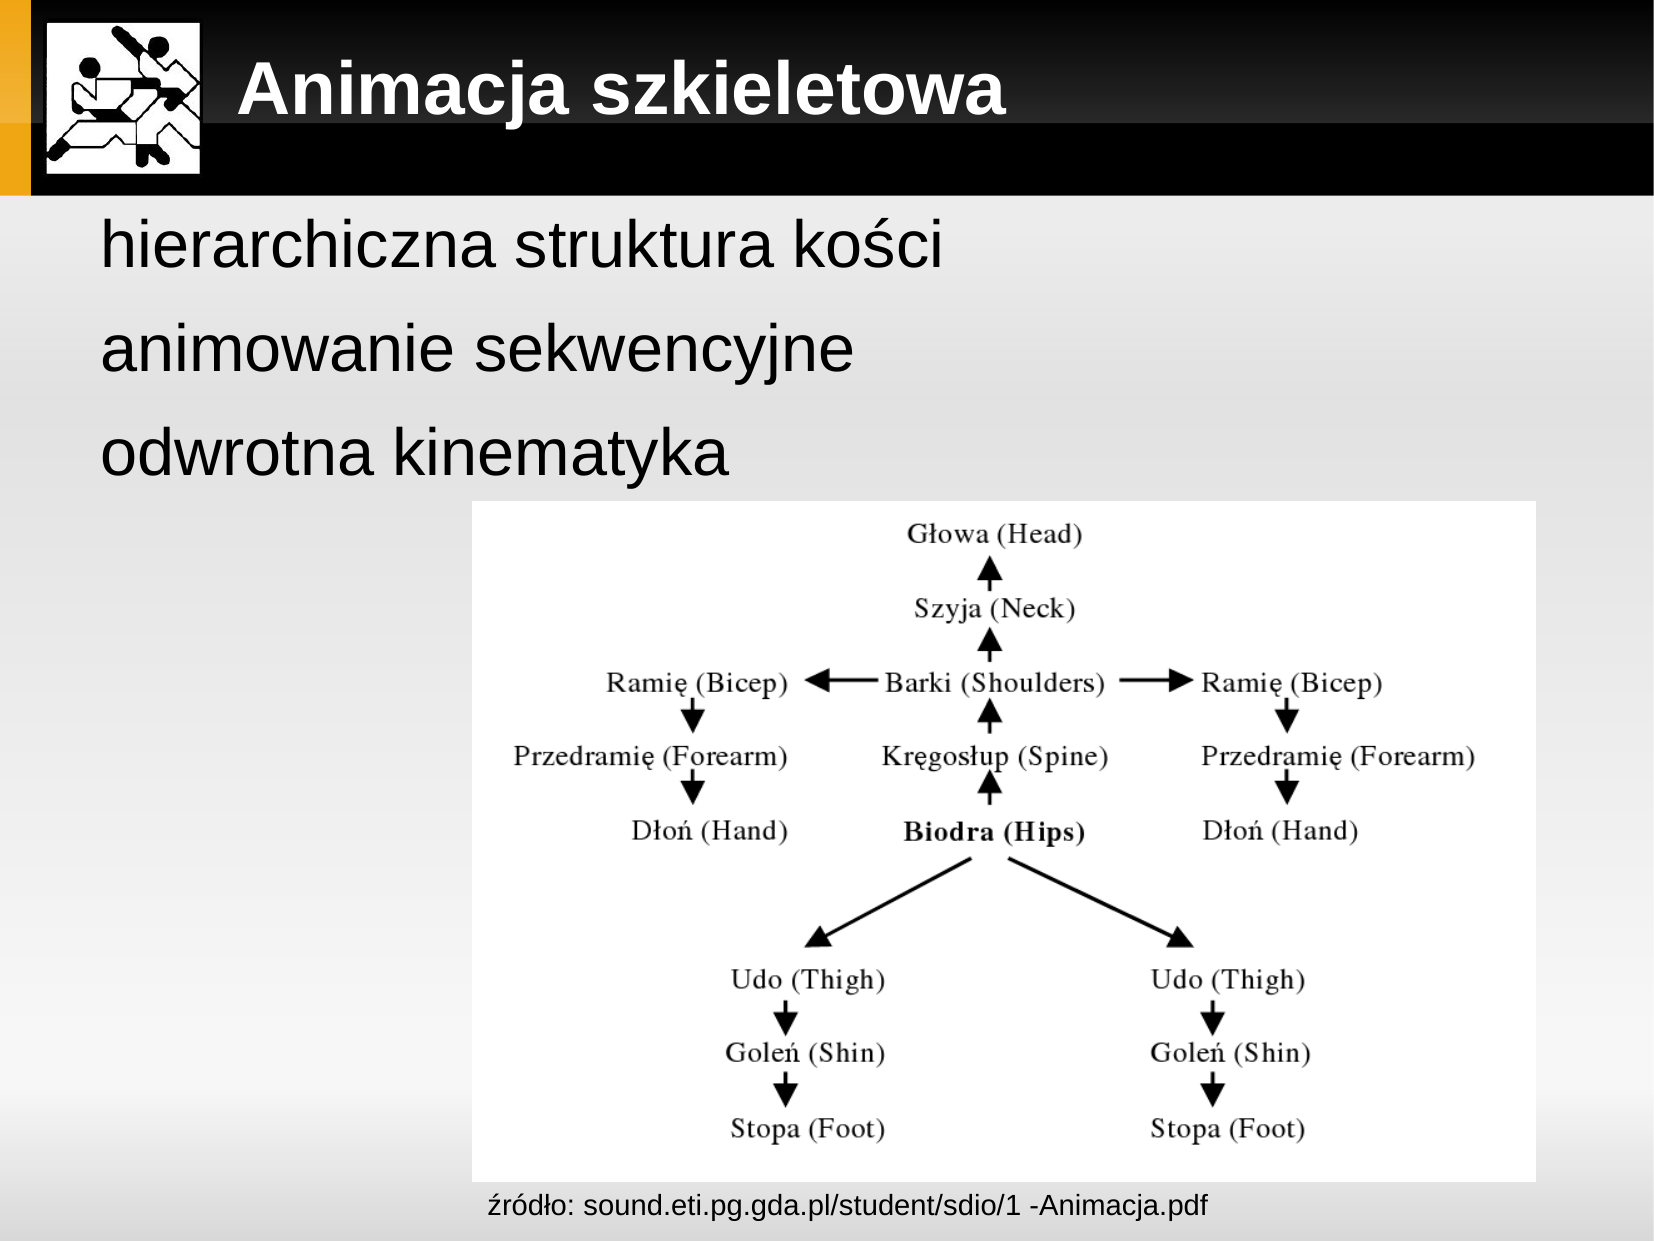

# Animacja szkieletowa
hierarchiczna struktura kości
animowanie sekwencyjne
odwrotna kinematyka
źródło: sound.eti.pg.gda.pl/student/sdio/1 -Animacja.pdf